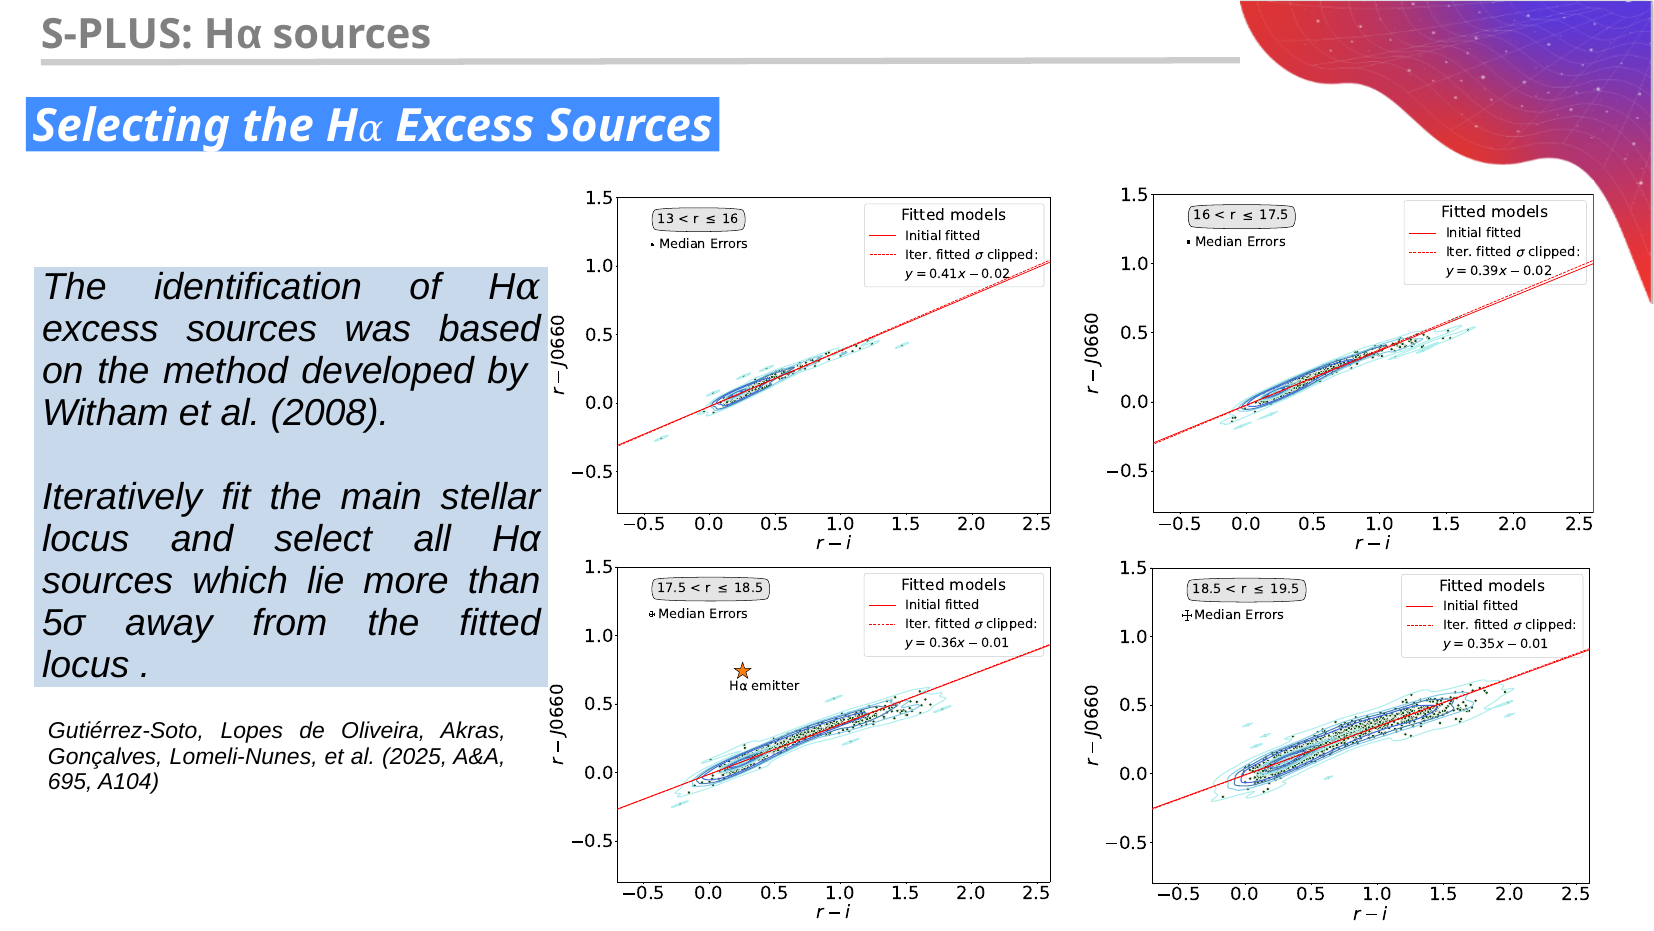

S-PLUS: Hα sources
Selecting the H𝛼 Excess Sources
The identification of H𝛼 excess sources was based on the method developed by Witham et al. (2008).
Iteratively fit the main stellar locus and select all Hα sources which lie more than 5σ away from the fitted locus .
Gutiérrez-Soto, Lopes de Oliveira, Akras, Gonçalves, Lomeli-Nunes, et al. (2025, A&A, 695, A104)